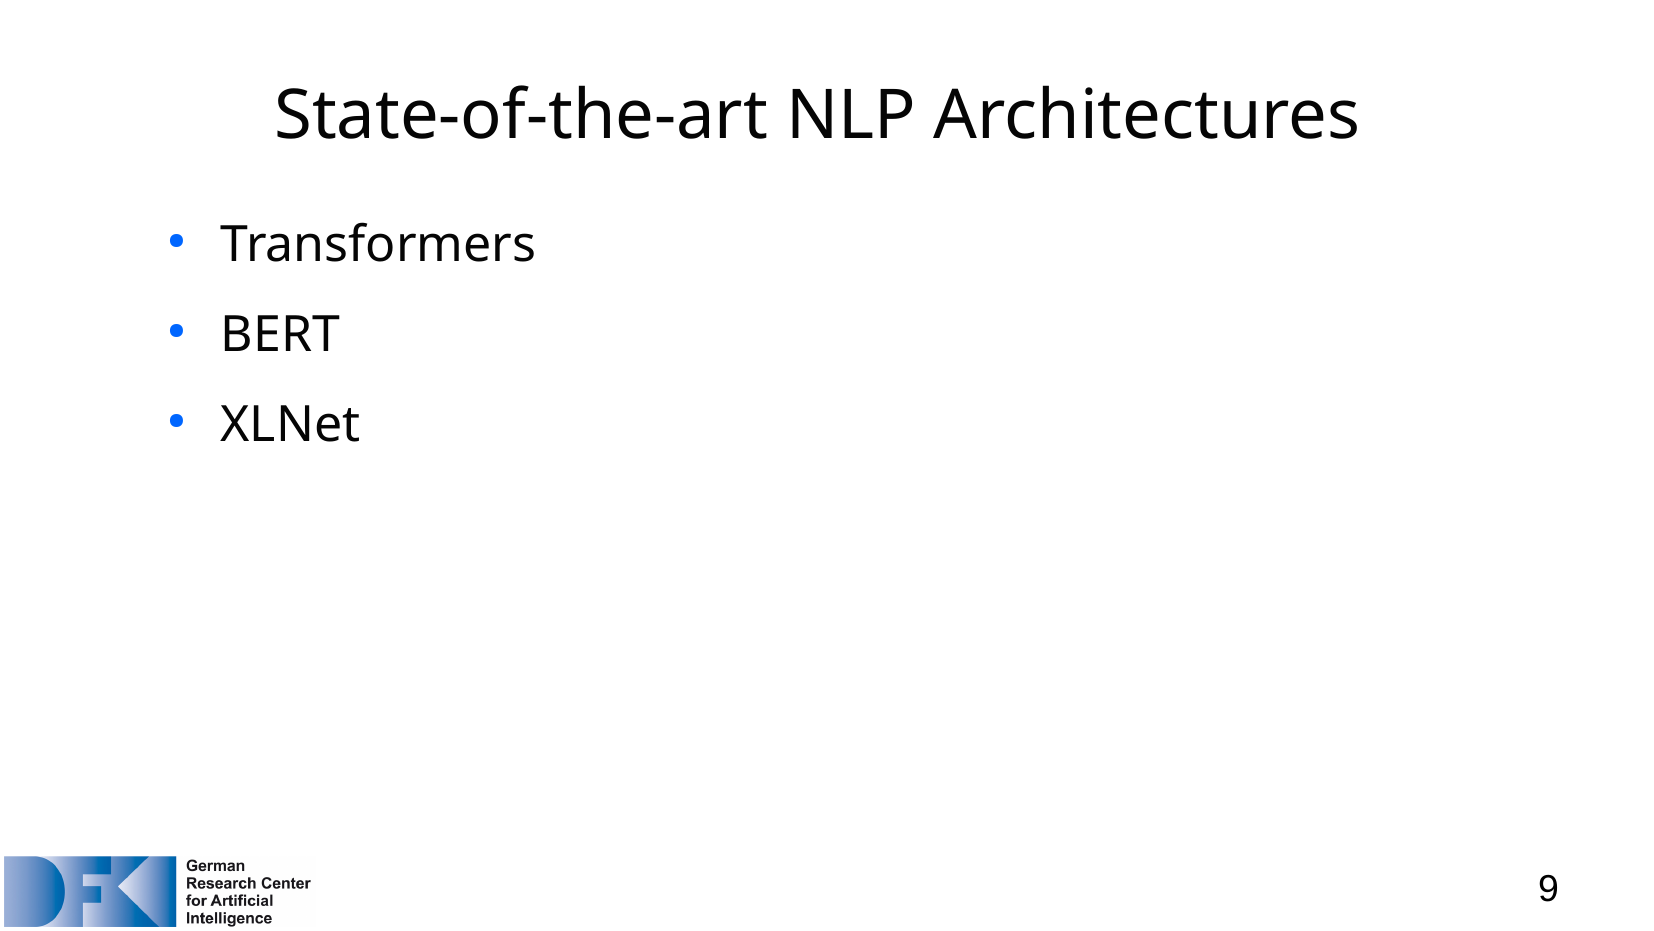

# State-of-the-art NLP Architectures
Transformers
BERT
XLNet